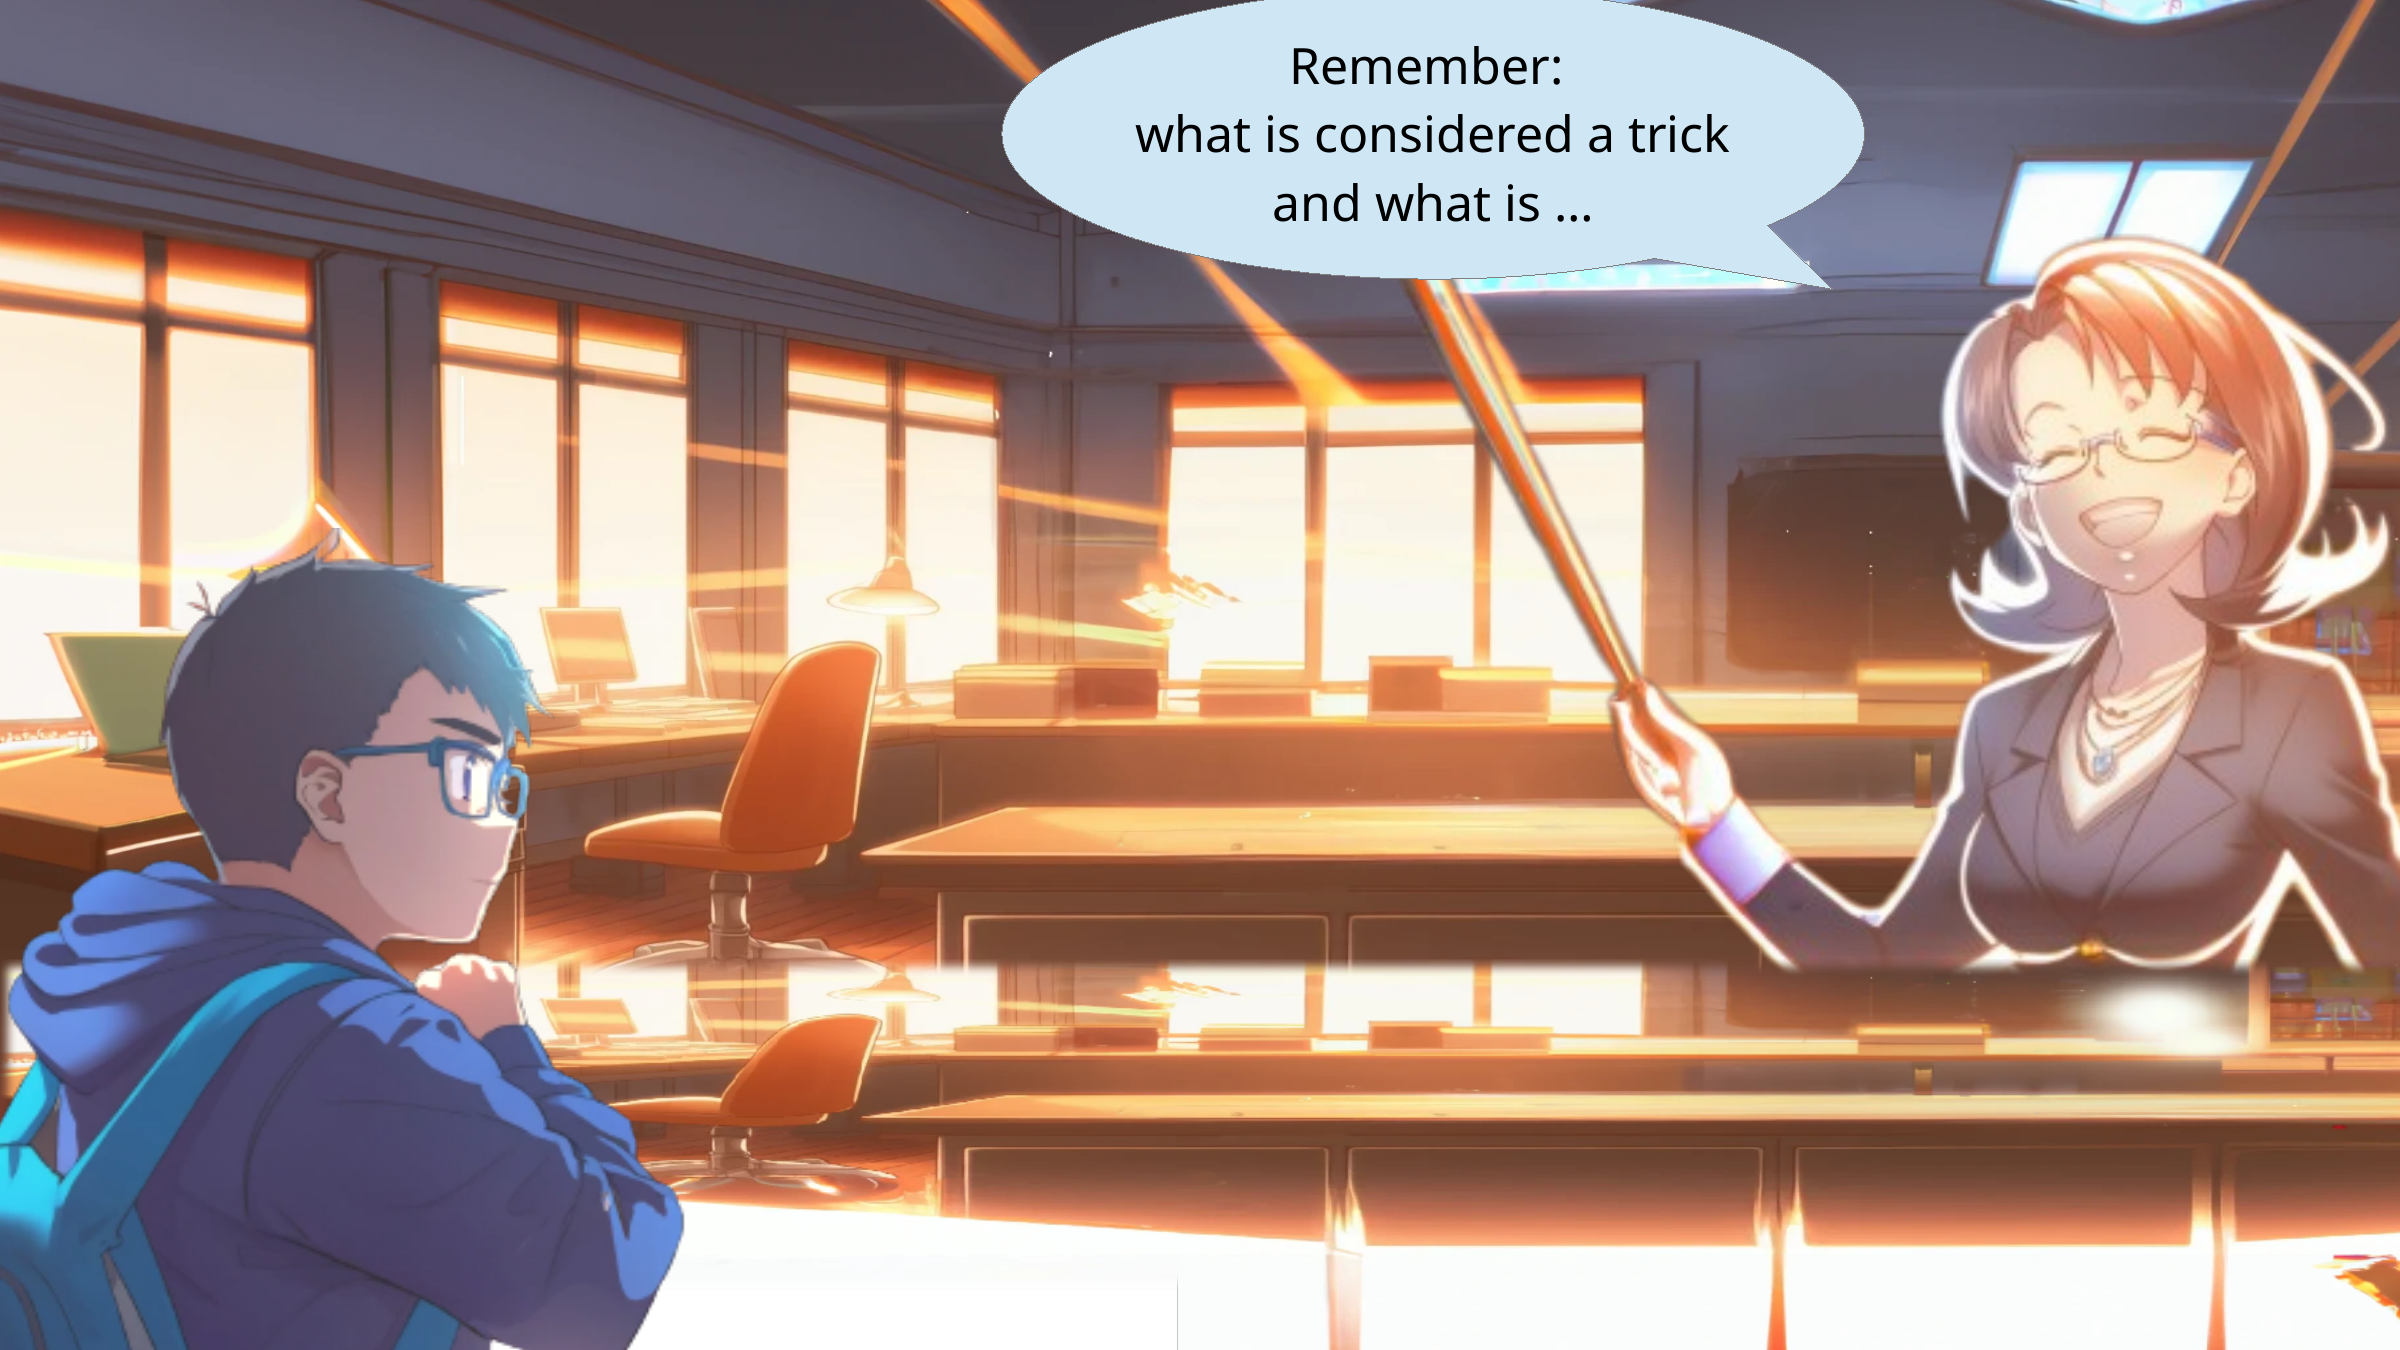

Remember:
what is considered a trick
and what is …